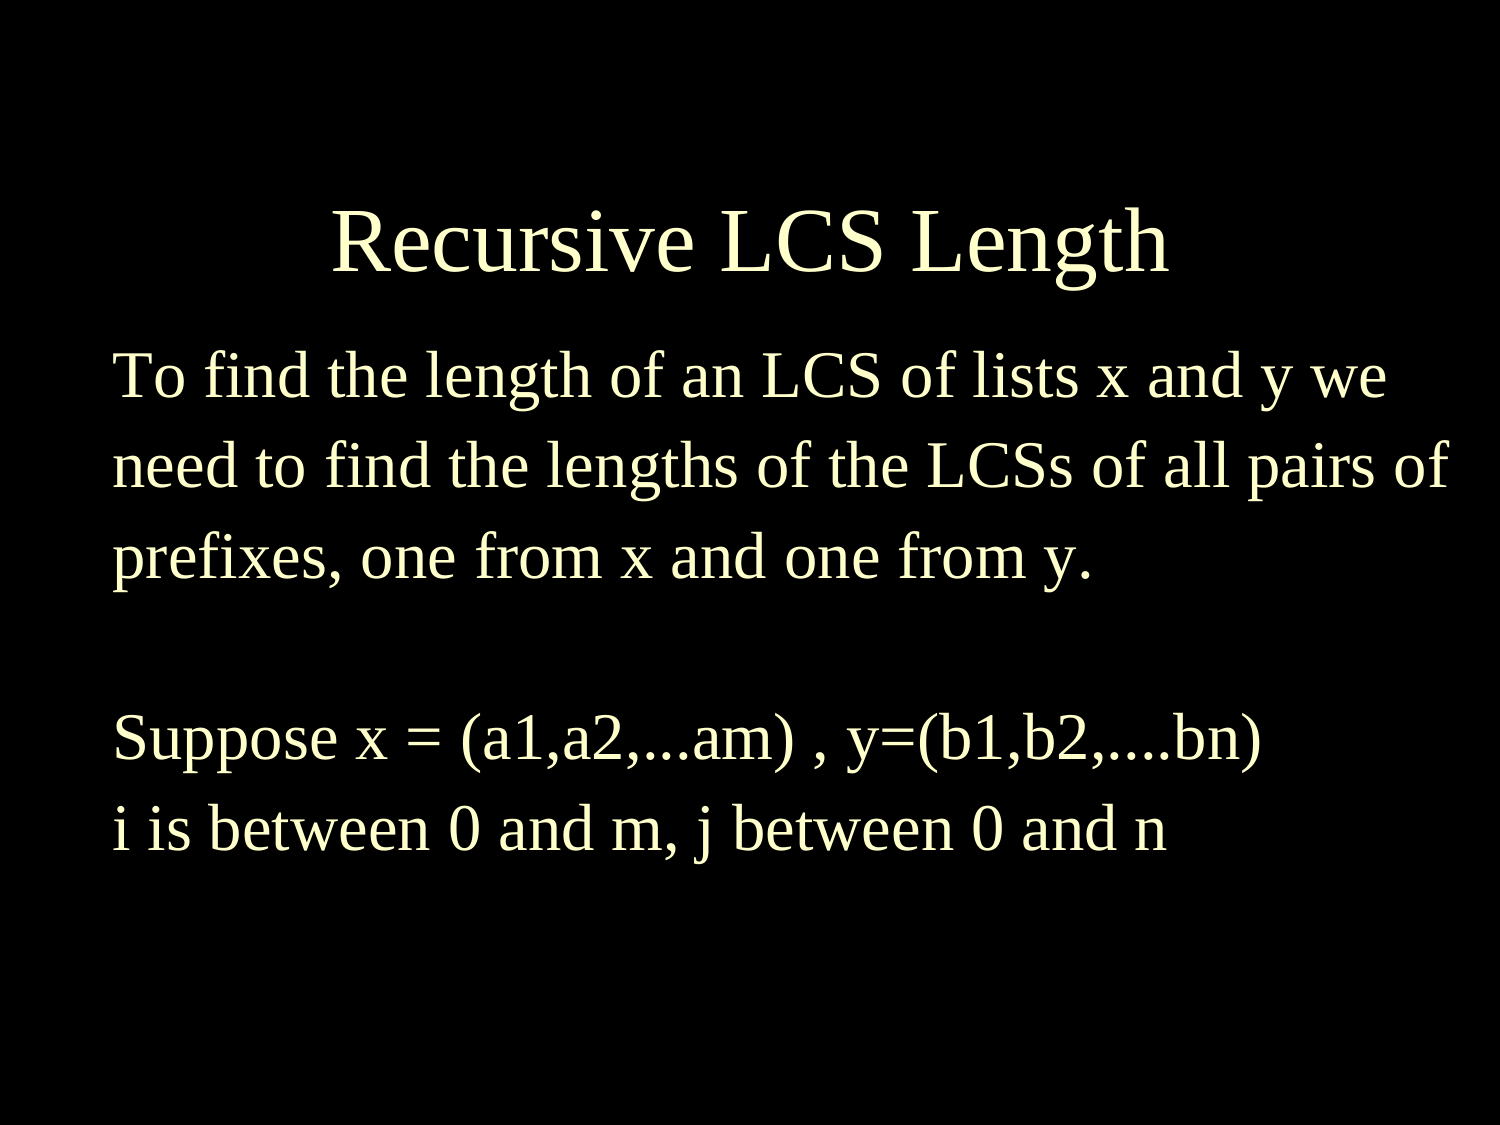

# Recursive LCS Length
To find the length of an LCS of lists x and y we
need to find the lengths of the LCSs of all pairs of
prefixes, one from x and one from y.
Suppose x = (a1,a2,...am) , y=(b1,b2,....bn)
i is between 0 and m, j between 0 and n